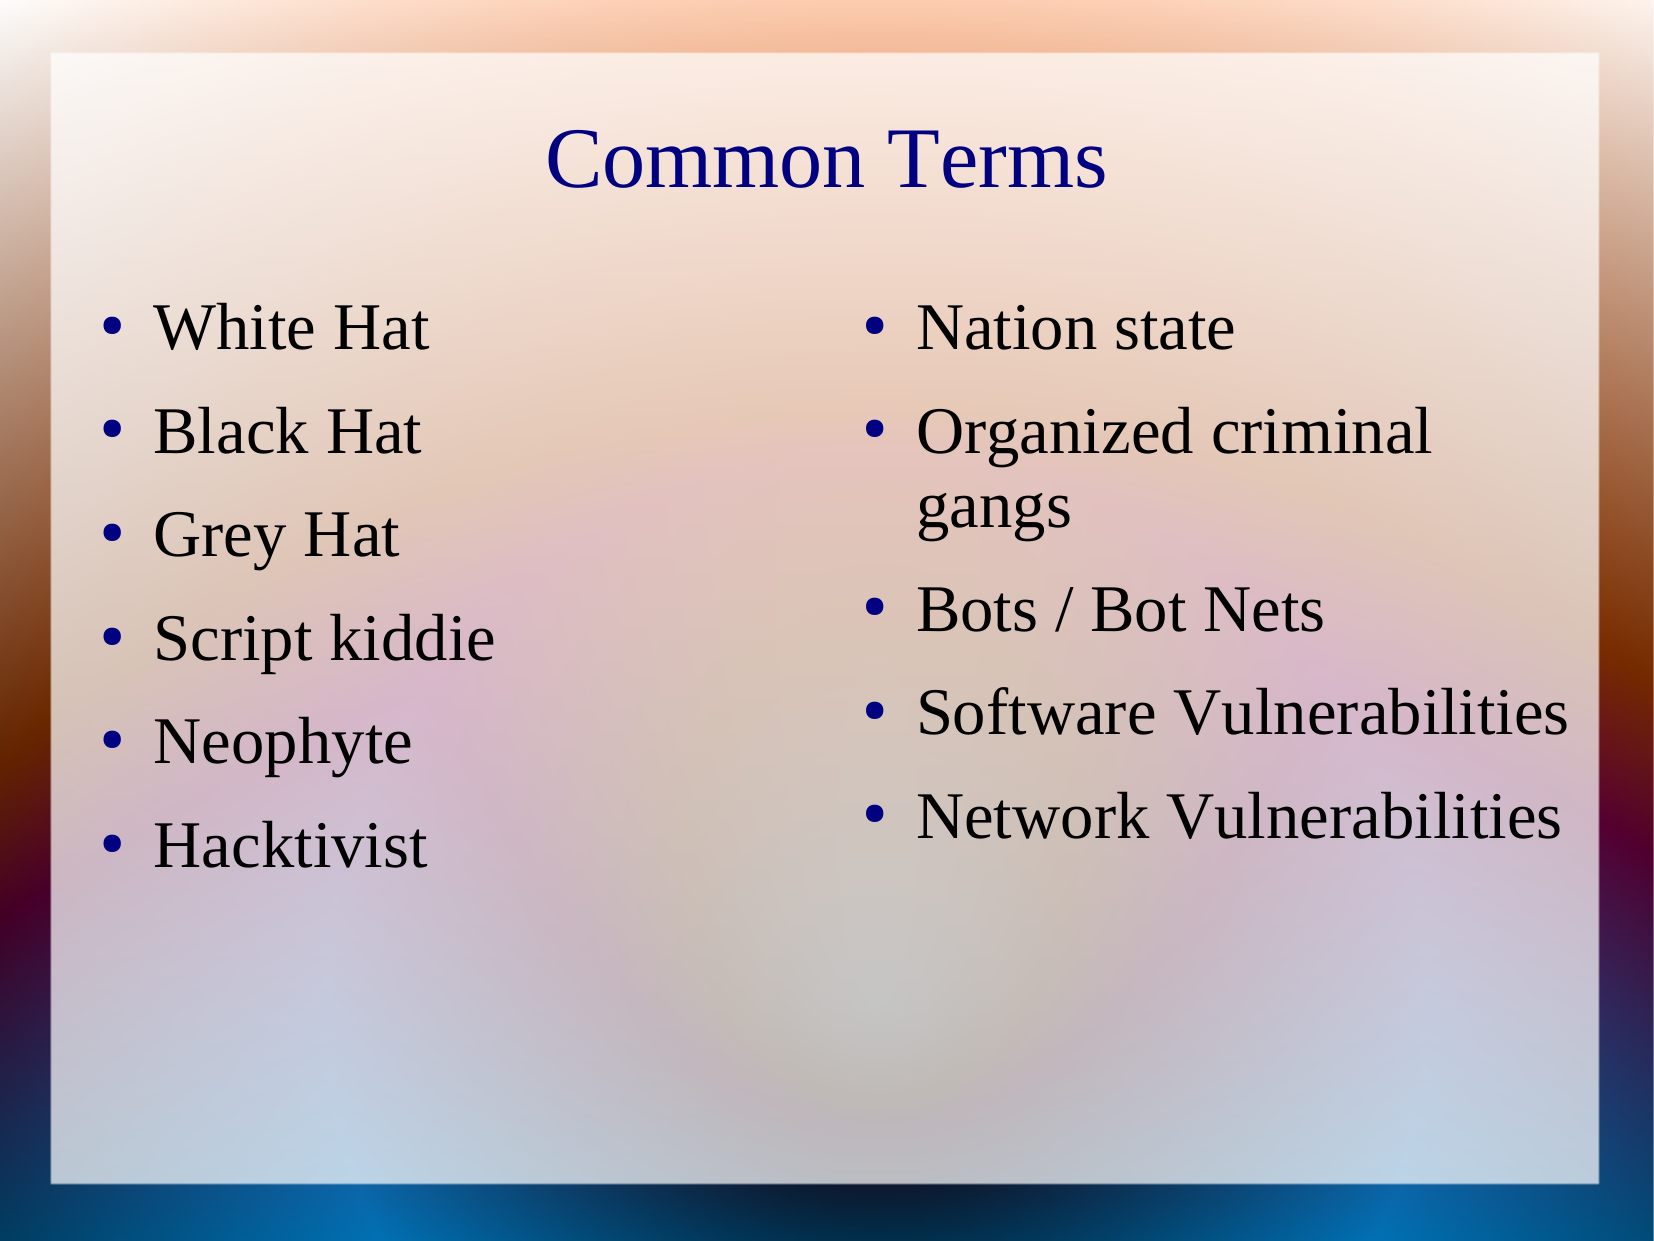

# Common Terms
White Hat
Black Hat
Grey Hat
Script kiddie
Neophyte
Hacktivist
Nation state
Organized criminal gangs
Bots / Bot Nets
Software Vulnerabilities
Network Vulnerabilities